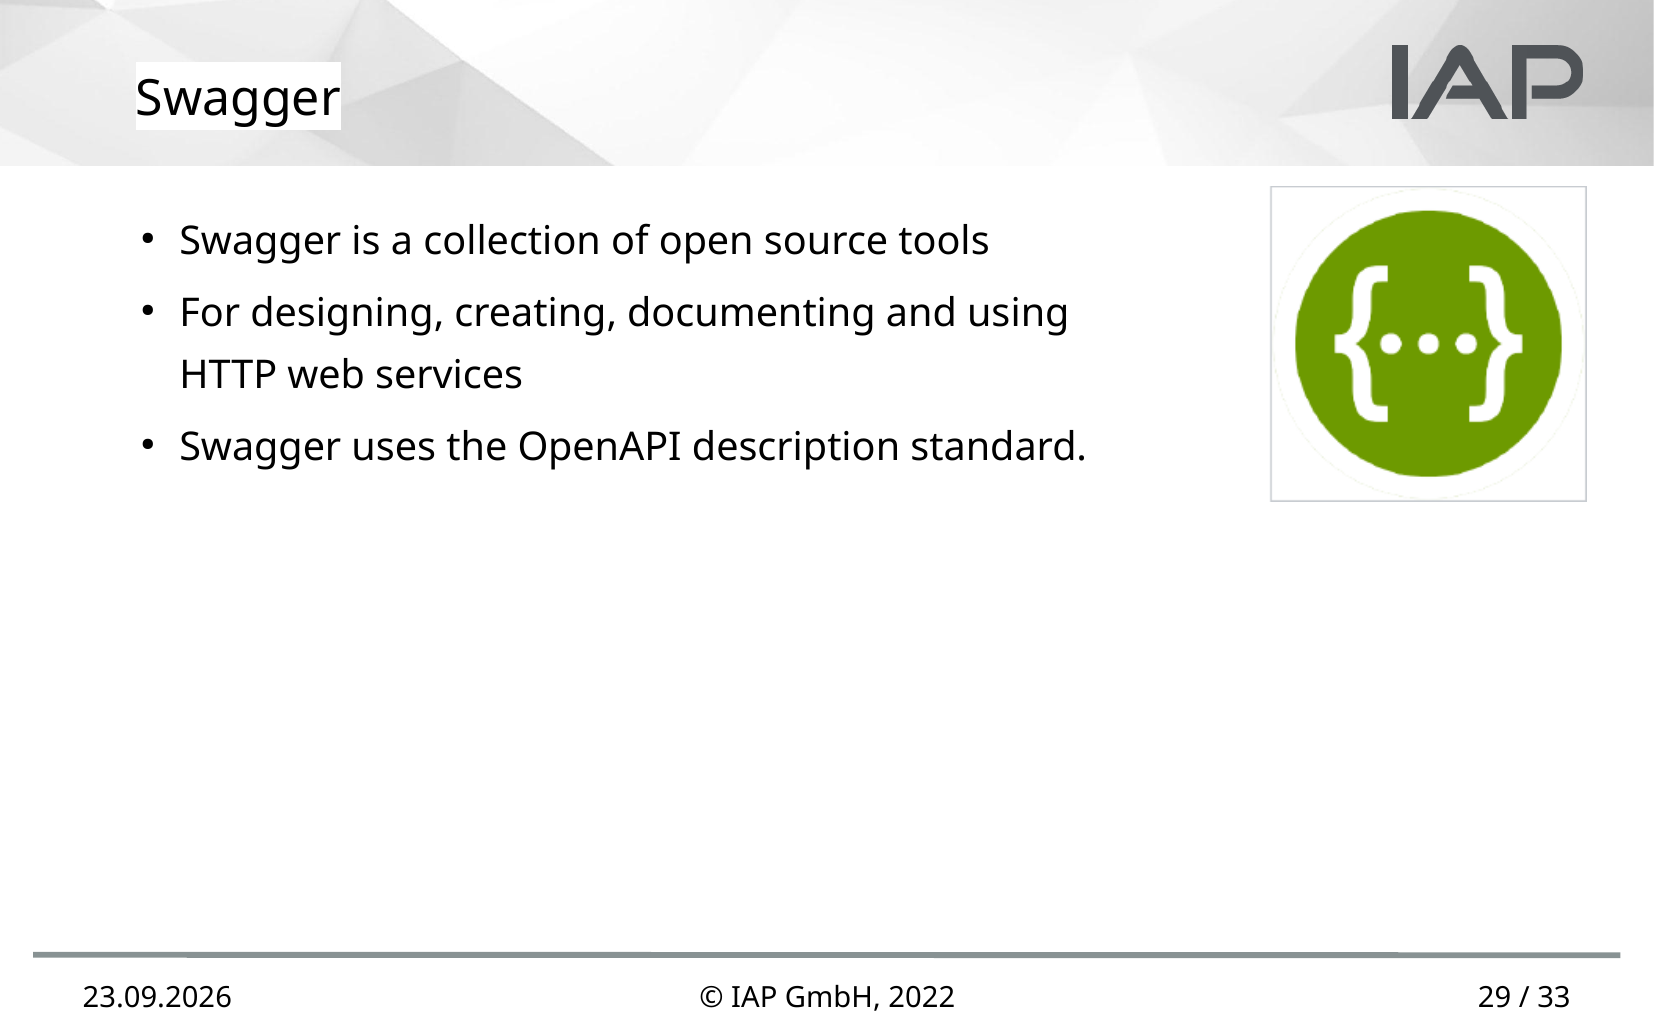

# Swagger
Swagger is a collection of open source tools
For designing, creating, documenting and using
HTTP web services
Swagger uses the OpenAPI description standard.
© IAP GmbH, 2022
29